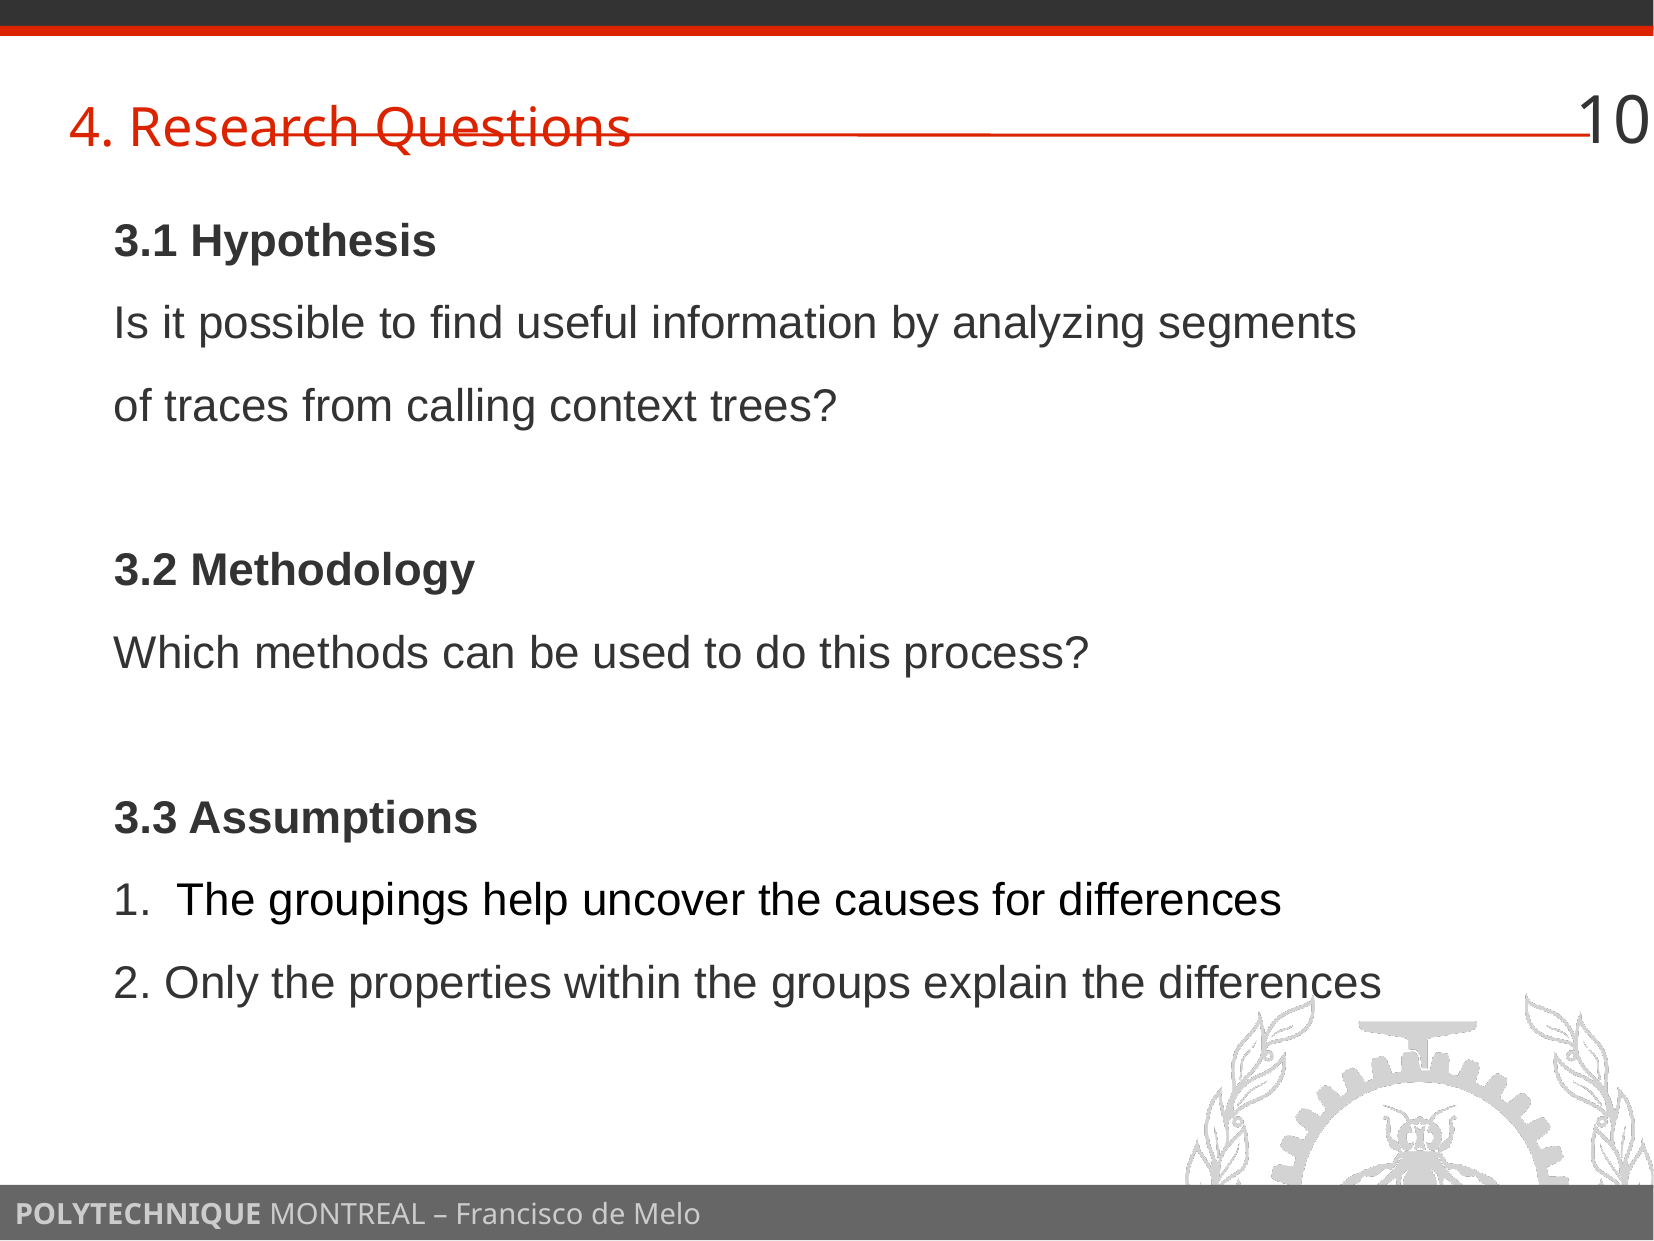

10
4. Research Questions
3.1 Hypothesis
Is it possible to find useful information by analyzing segments
of traces from calling context trees?
3.2 Methodology
Which methods can be used to do this process?
3.3 Assumptions
1. The groupings help uncover the causes for differences
2. Only the properties within the groups explain the differences
POLYTECHNIQUE MONTREAL – Francisco de Melo